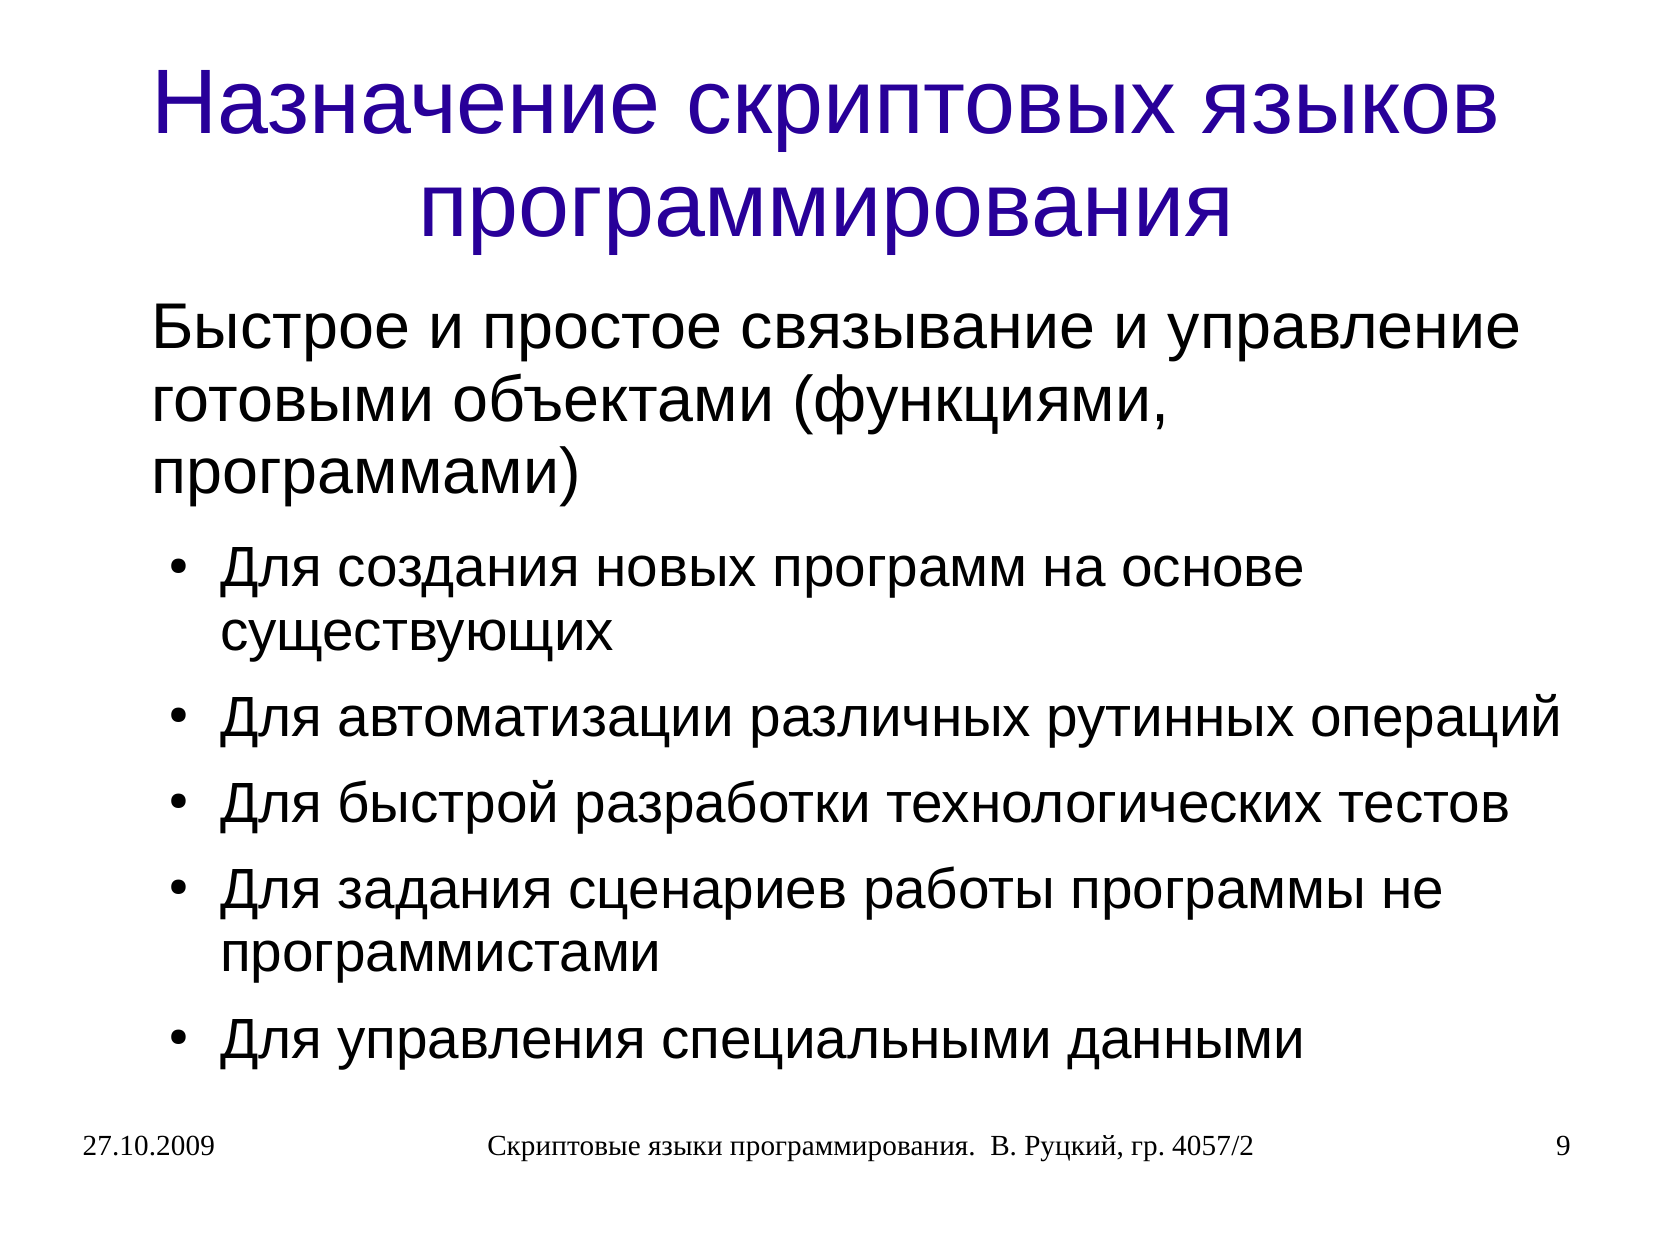

# Назначение скриптовых языков программирования
Быстрое и простое связывание и управление готовыми объектами (функциями, программами)
Для создания новых программ на основе существующих
Для автоматизации различных рутинных операций
Для быстрой разработки технологических тестов
Для задания сценариев работы программы не программистами
Для управления специальными данными
27.10.2009
Скриптовые языки программирования. В. Руцкий, гр. 4057/2
9